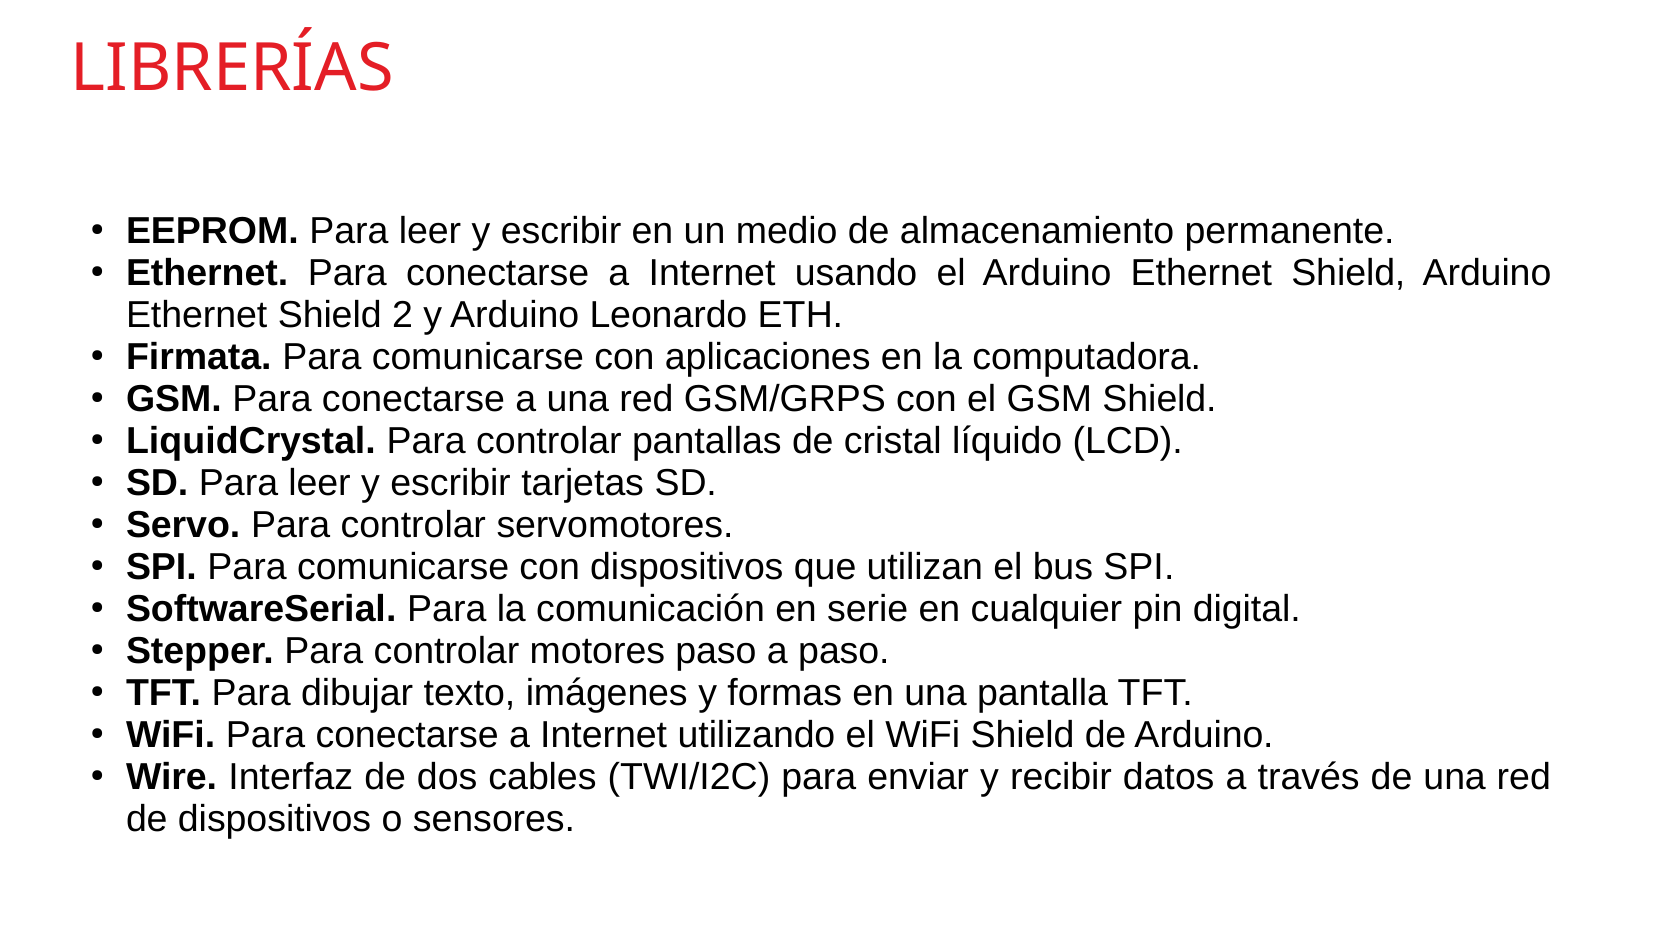

# LIBRERÍAS
EEPROM. Para leer y escribir en un medio de almacenamiento permanente.
Ethernet. Para conectarse a Internet usando el Arduino Ethernet Shield, Arduino Ethernet Shield 2 y Arduino Leonardo ETH.
Firmata. Para comunicarse con aplicaciones en la computadora.
GSM. Para conectarse a una red GSM/GRPS con el GSM Shield.
LiquidCrystal. Para controlar pantallas de cristal líquido (LCD).
SD. Para leer y escribir tarjetas SD.
Servo. Para controlar servomotores.
SPI. Para comunicarse con dispositivos que utilizan el bus SPI.
SoftwareSerial. Para la comunicación en serie en cualquier pin digital.
Stepper. Para controlar motores paso a paso.
TFT. Para dibujar texto, imágenes y formas en una pantalla TFT.
WiFi. Para conectarse a Internet utilizando el WiFi Shield de Arduino.
Wire. Interfaz de dos cables (TWI/I2C) para enviar y recibir datos a través de una red de dispositivos o sensores.